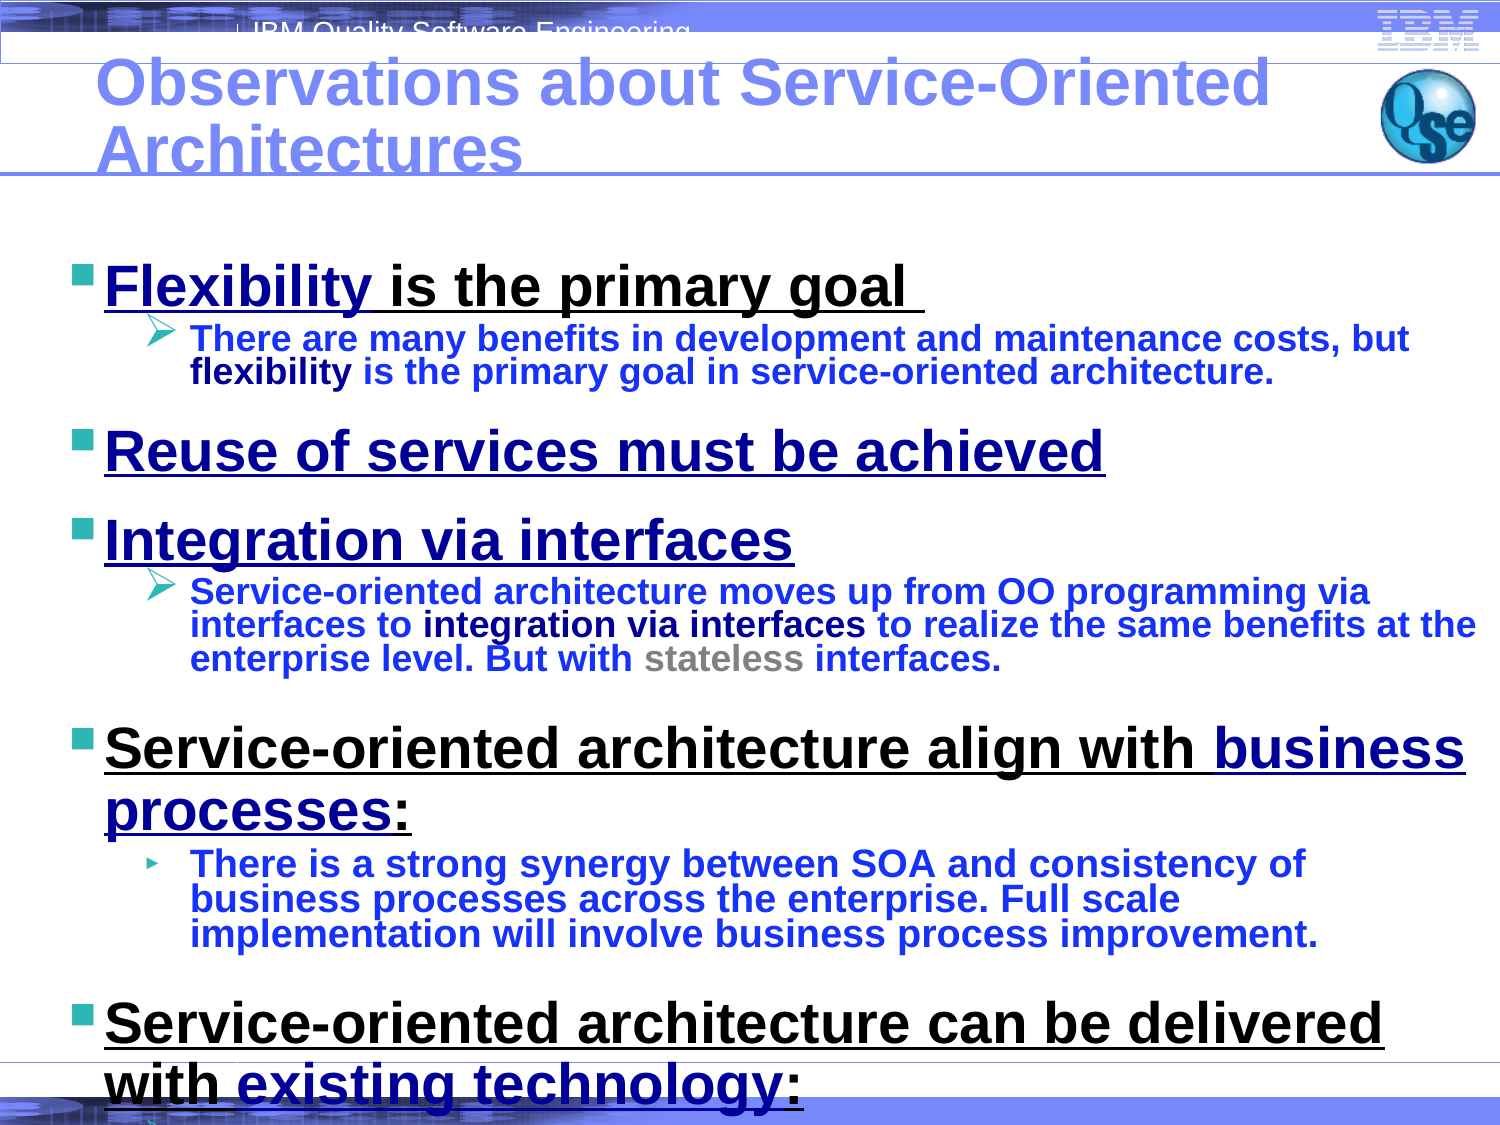

# Observations about Service-Oriented Architectures
Flexibility is the primary goal
There are many benefits in development and maintenance costs, but flexibility is the primary goal in service-oriented architecture.
Reuse of services must be achieved
Integration via interfaces
Service-oriented architecture moves up from OO programming via interfaces to integration via interfaces to realize the same benefits at the enterprise level. But with stateless interfaces.
Service-oriented architecture align with business processes:
There is a strong synergy between SOA and consistency of business processes across the enterprise. Full scale implementation will involve business process improvement.
Service-oriented architecture can be delivered with existing technology:
Most of today’s production service-oriented architectures do not yet use Web Services – they use existing mature technologies, such as XML and asynchronous messaging.
Web services offer the benefits of standards and the promise of interoperability
29